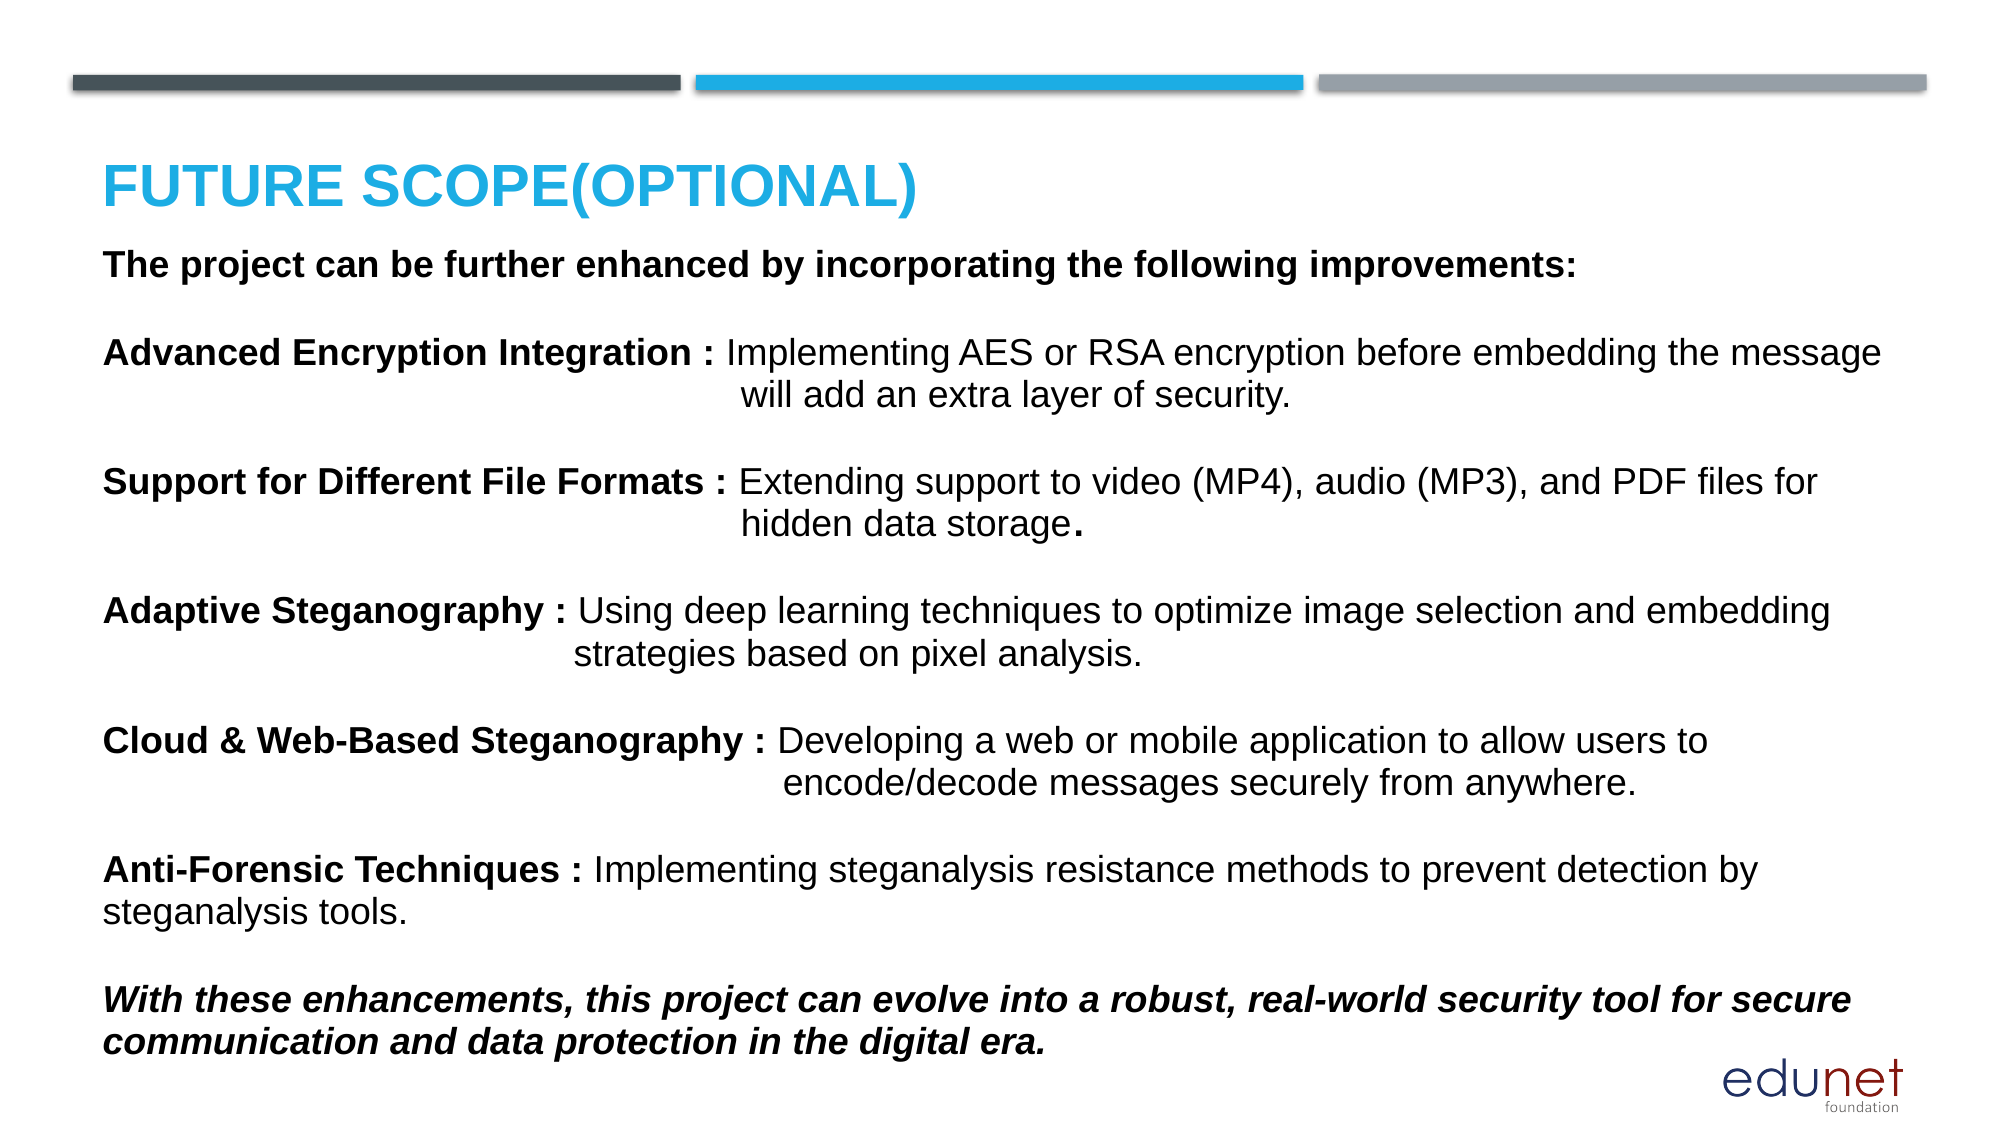

Future scope(optional)
The project can be further enhanced by incorporating the following improvements:
Advanced Encryption Integration : Implementing AES or RSA encryption before embedding the message will add an extra layer of security.
Support for Different File Formats : Extending support to video (MP4), audio (MP3), and PDF files for hidden data storage.
Adaptive Steganography : Using deep learning techniques to optimize image selection and embedding strategies based on pixel analysis.
Cloud & Web-Based Steganography : Developing a web or mobile application to allow users to encode/decode messages securely from anywhere.
Anti-Forensic Techniques : Implementing steganalysis resistance methods to prevent detection by steganalysis tools.
With these enhancements, this project can evolve into a robust, real-world security tool for secure communication and data protection in the digital era.